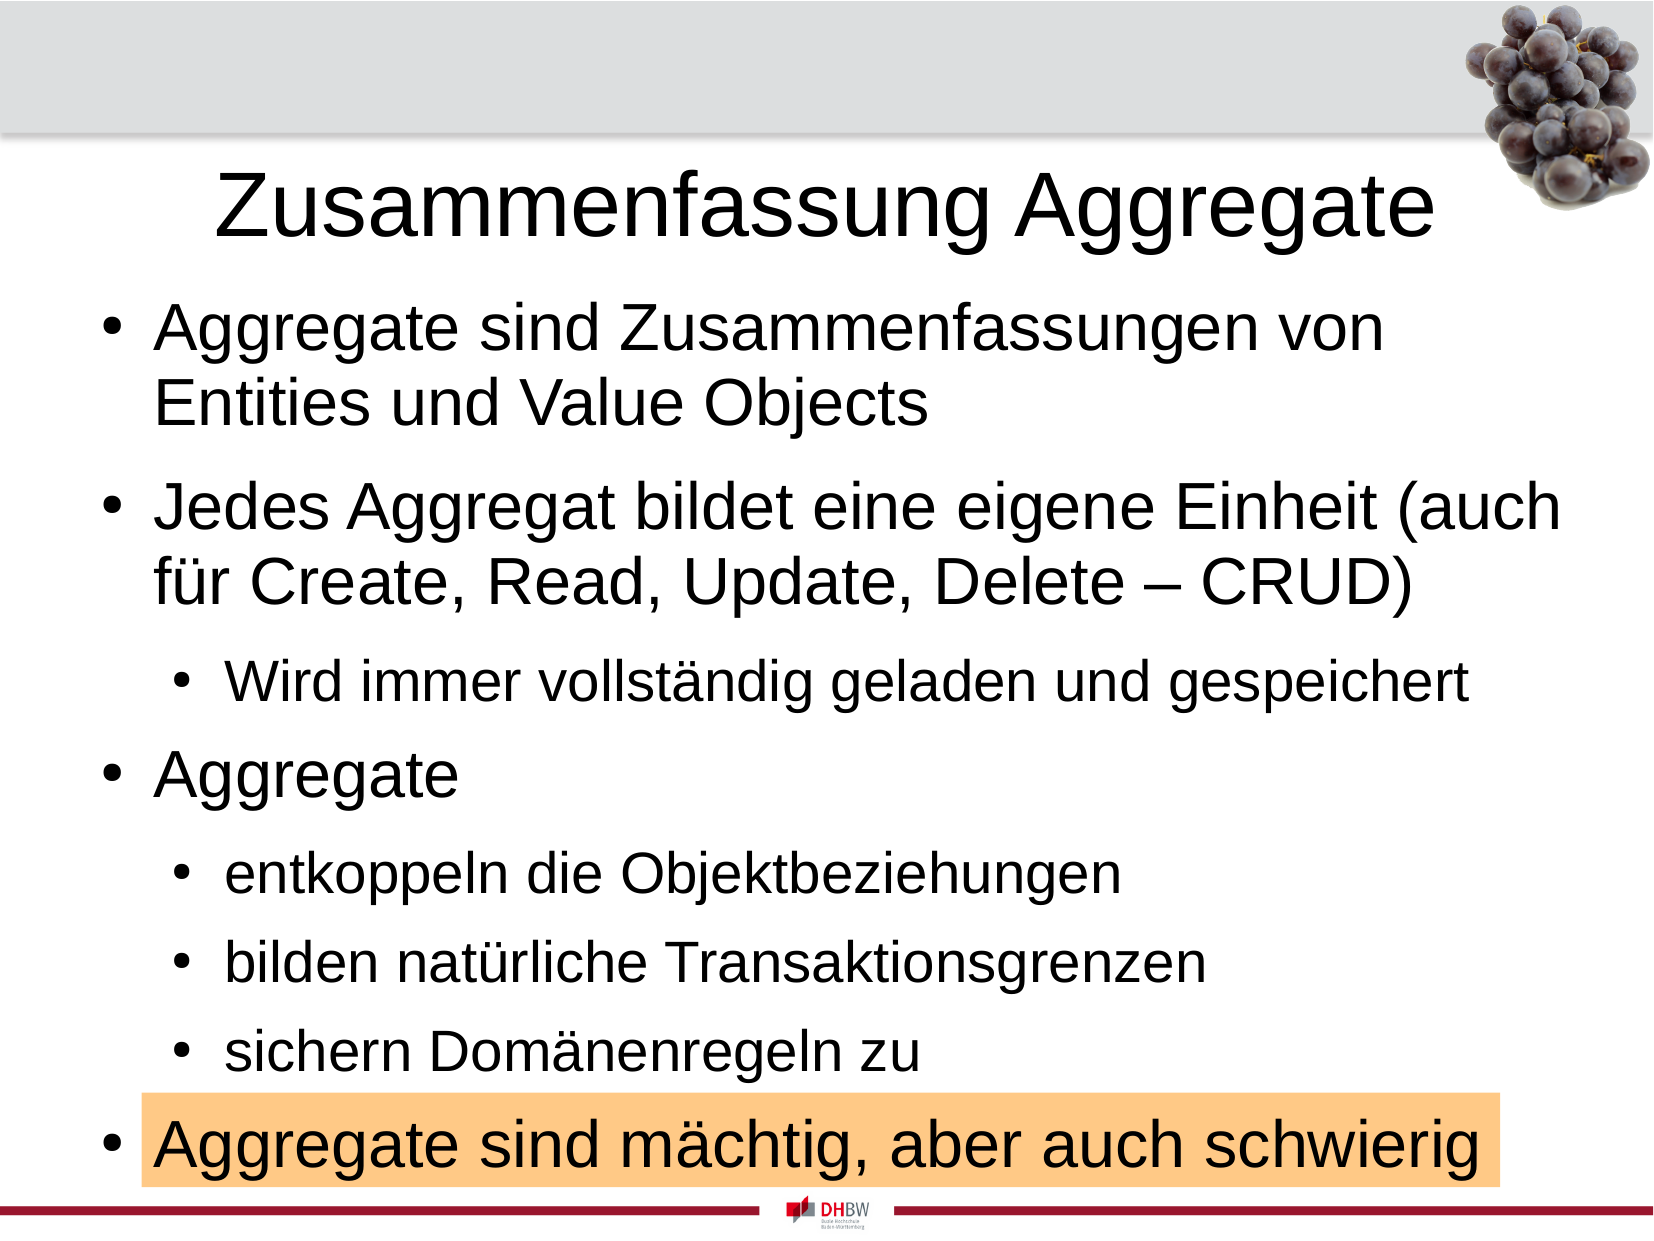

# Zusammenfassung Aggregate
Aggregate sind Zusammenfassungen von Entities und Value Objects
Jedes Aggregat bildet eine eigene Einheit (auch für Create, Read, Update, Delete – CRUD)
Wird immer vollständig geladen und gespeichert
Aggregate
entkoppeln die Objektbeziehungen
bilden natürliche Transaktionsgrenzen
sichern Domänenregeln zu
Aggregate sind mächtig, aber auch schwierig